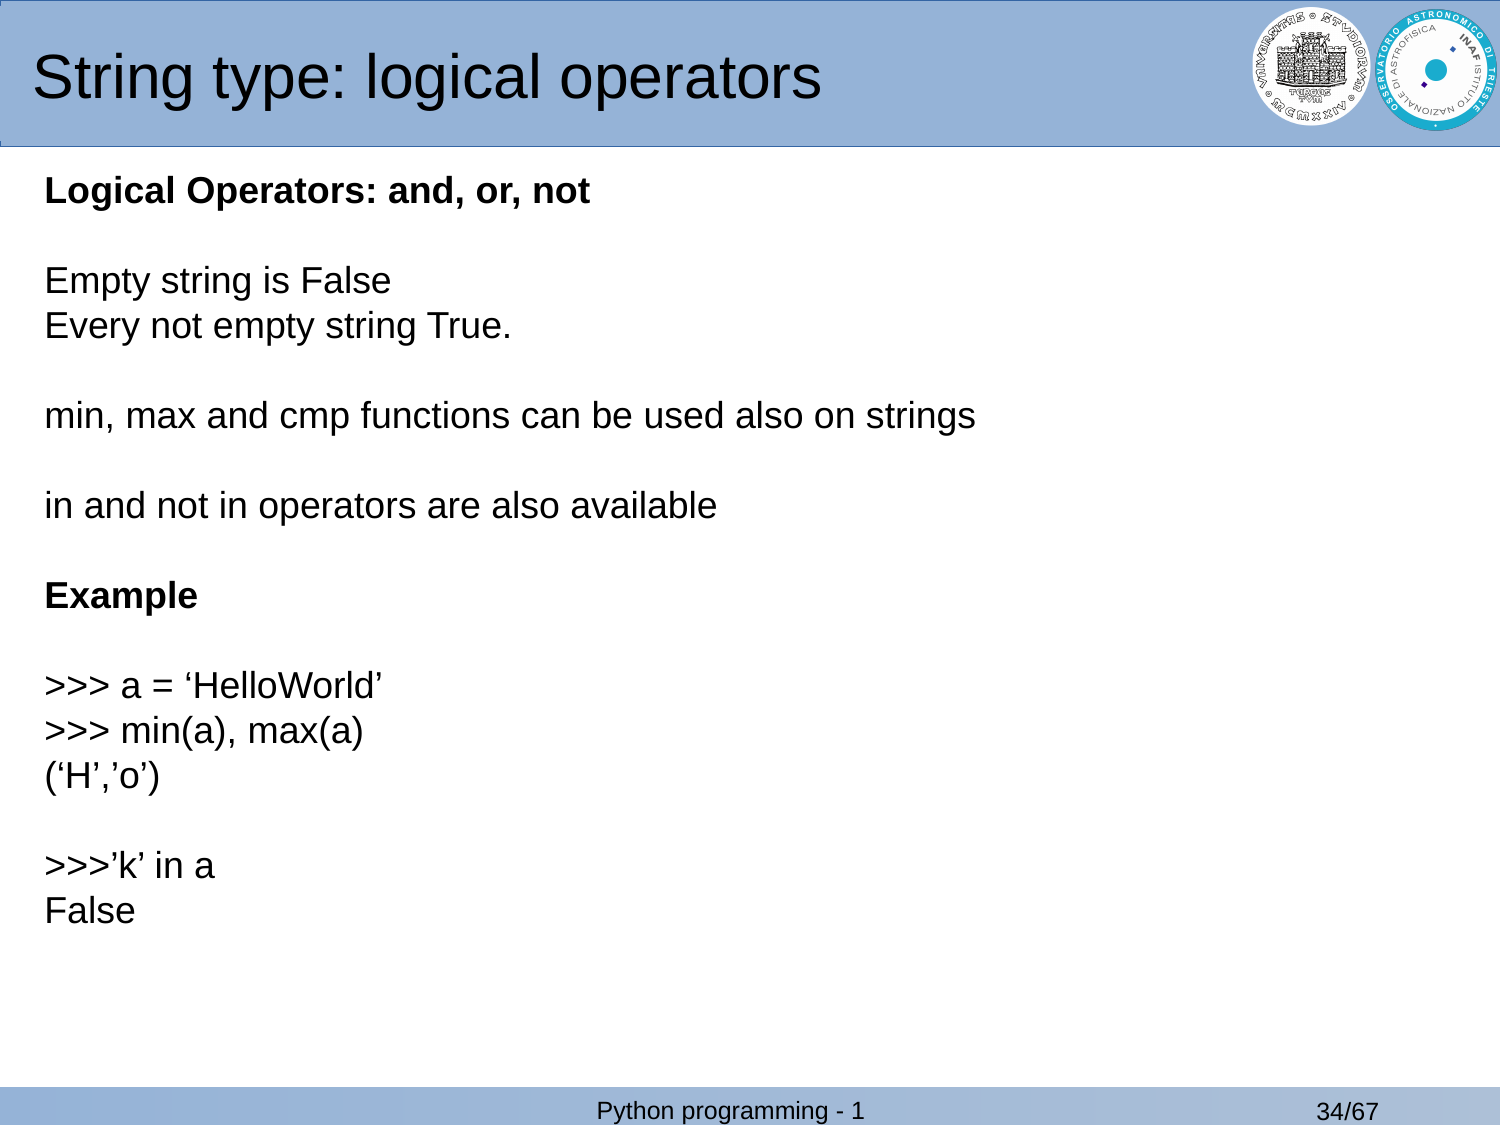

String type: logical operators
# Logical Operators: and, or, not
Empty string is False
Every not empty string True.
min, max and cmp functions can be used also on strings
in and not in operators are also available
Example
>>> a = ‘HelloWorld’
>>> min(a), max(a)
(‘H’,’o’)
>>>’k’ in a
False